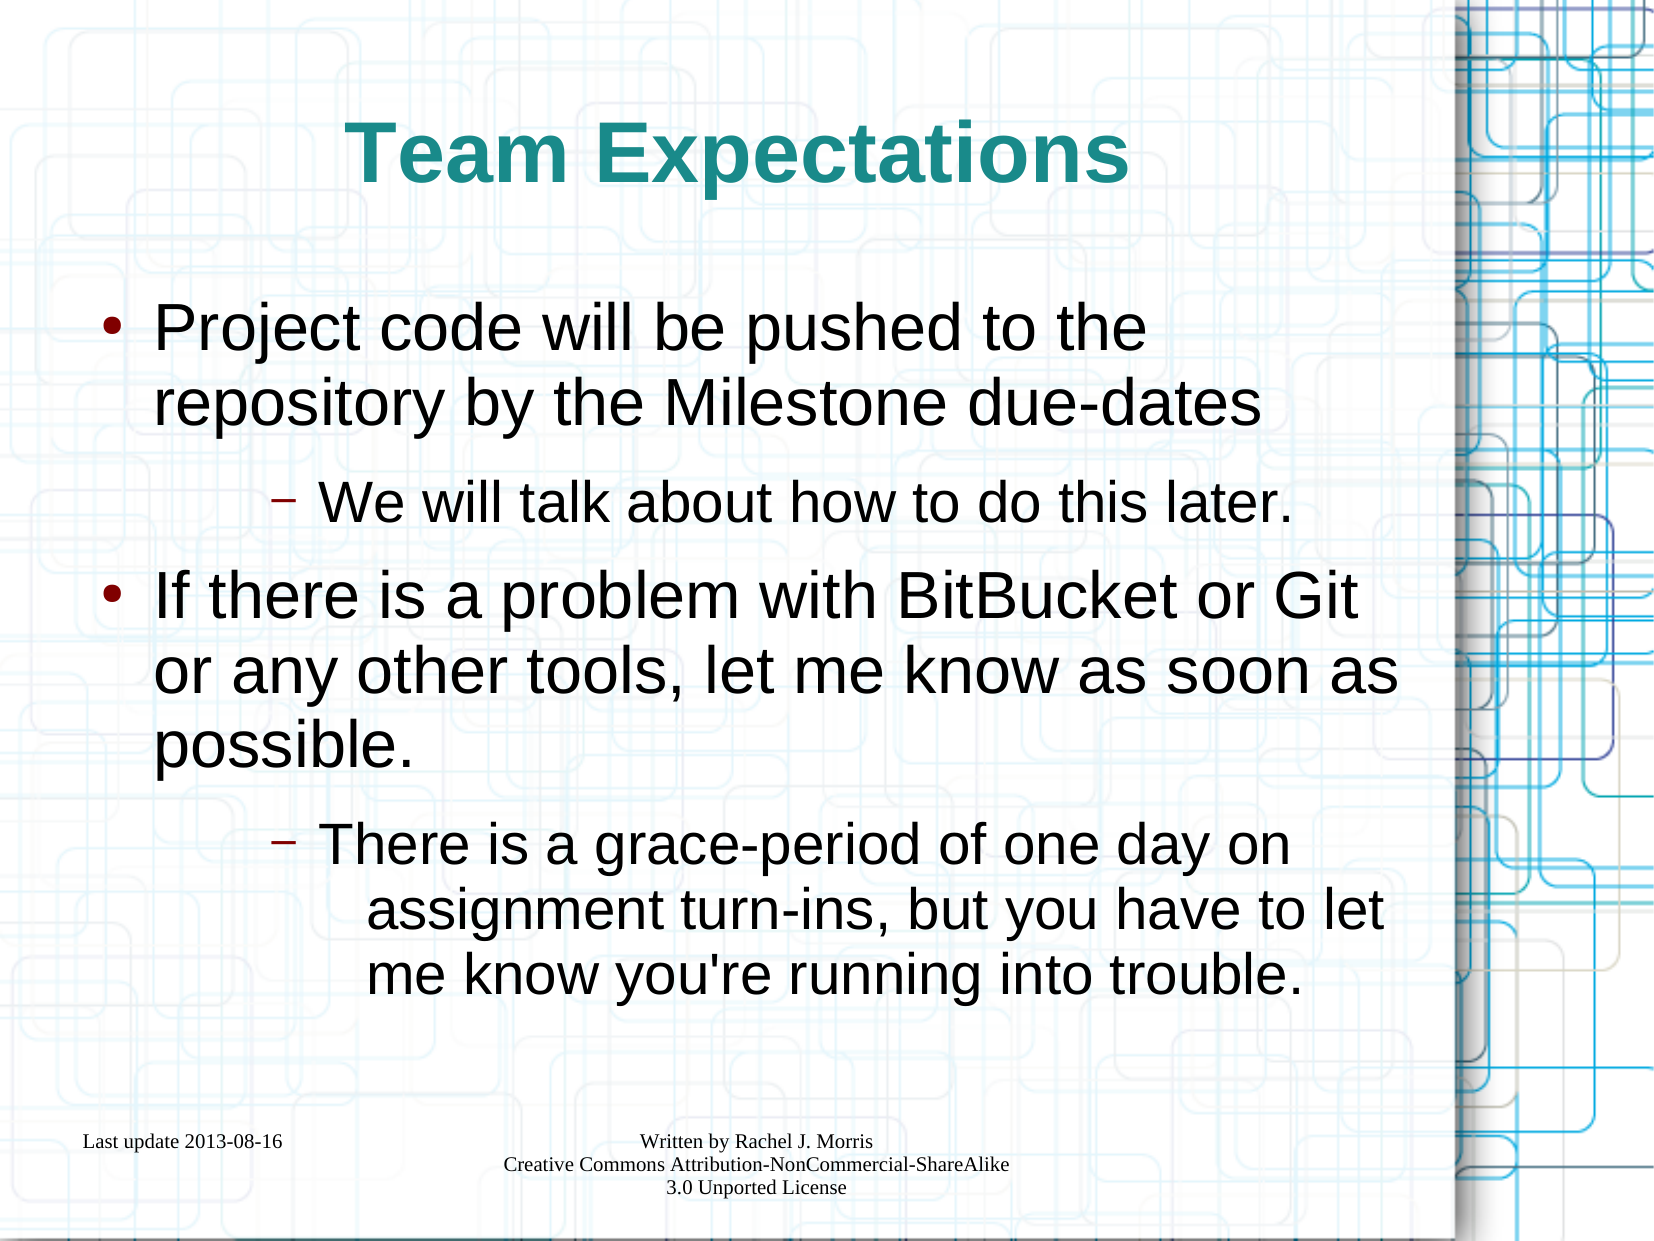

# Team Expectations
Project code will be pushed to the repository by the Milestone due-dates
We will talk about how to do this later.
If there is a problem with BitBucket or Git or any other tools, let me know as soon as possible.
There is a grace-period of one day on assignment turn-ins, but you have to let me know you're running into trouble.